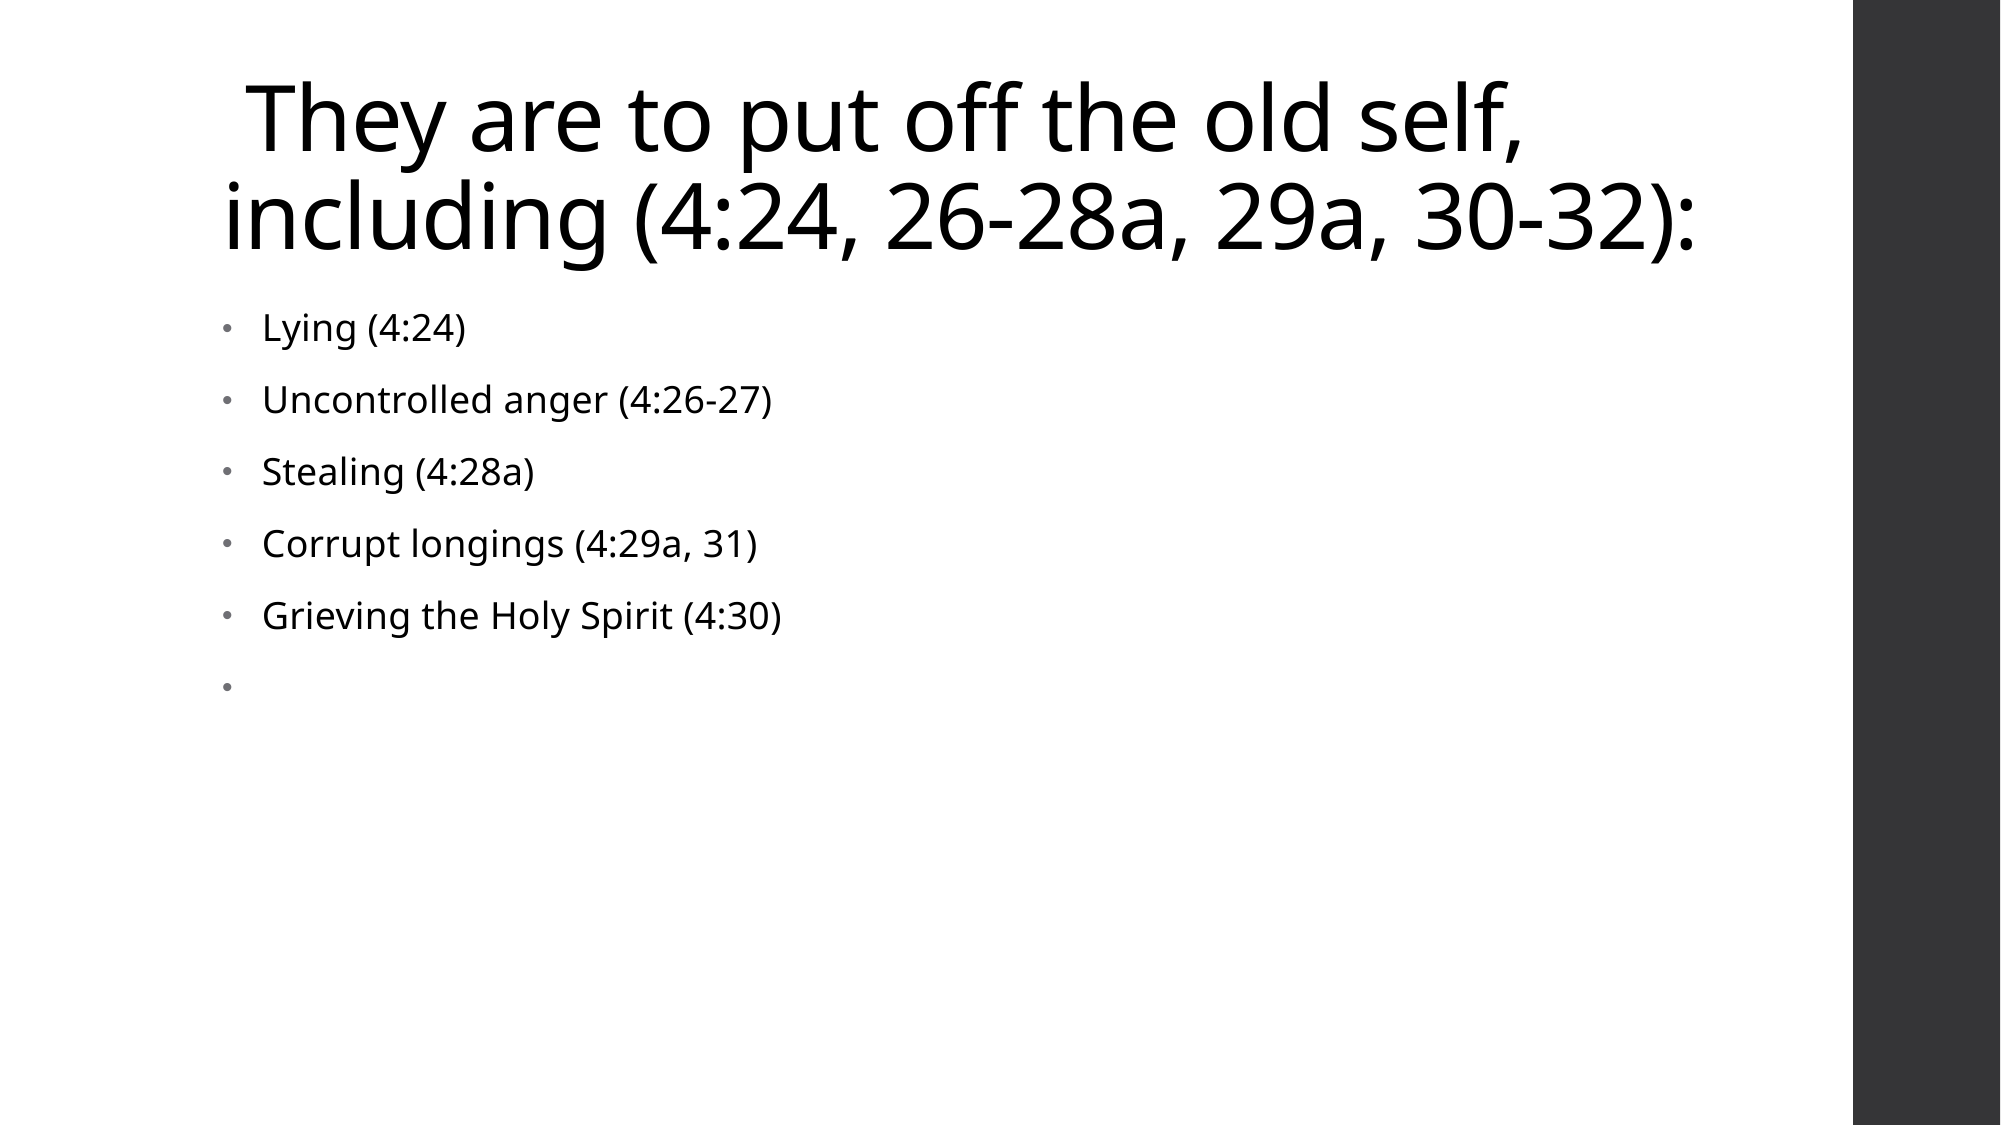

# They are to put off the old self, including (4:24, 26-28a, 29a, 30-32):
 Lying (4:24)
 Uncontrolled anger (4:26-27)
 Stealing (4:28a)
 Corrupt longings (4:29a, 31)
 Grieving the Holy Spirit (4:30)